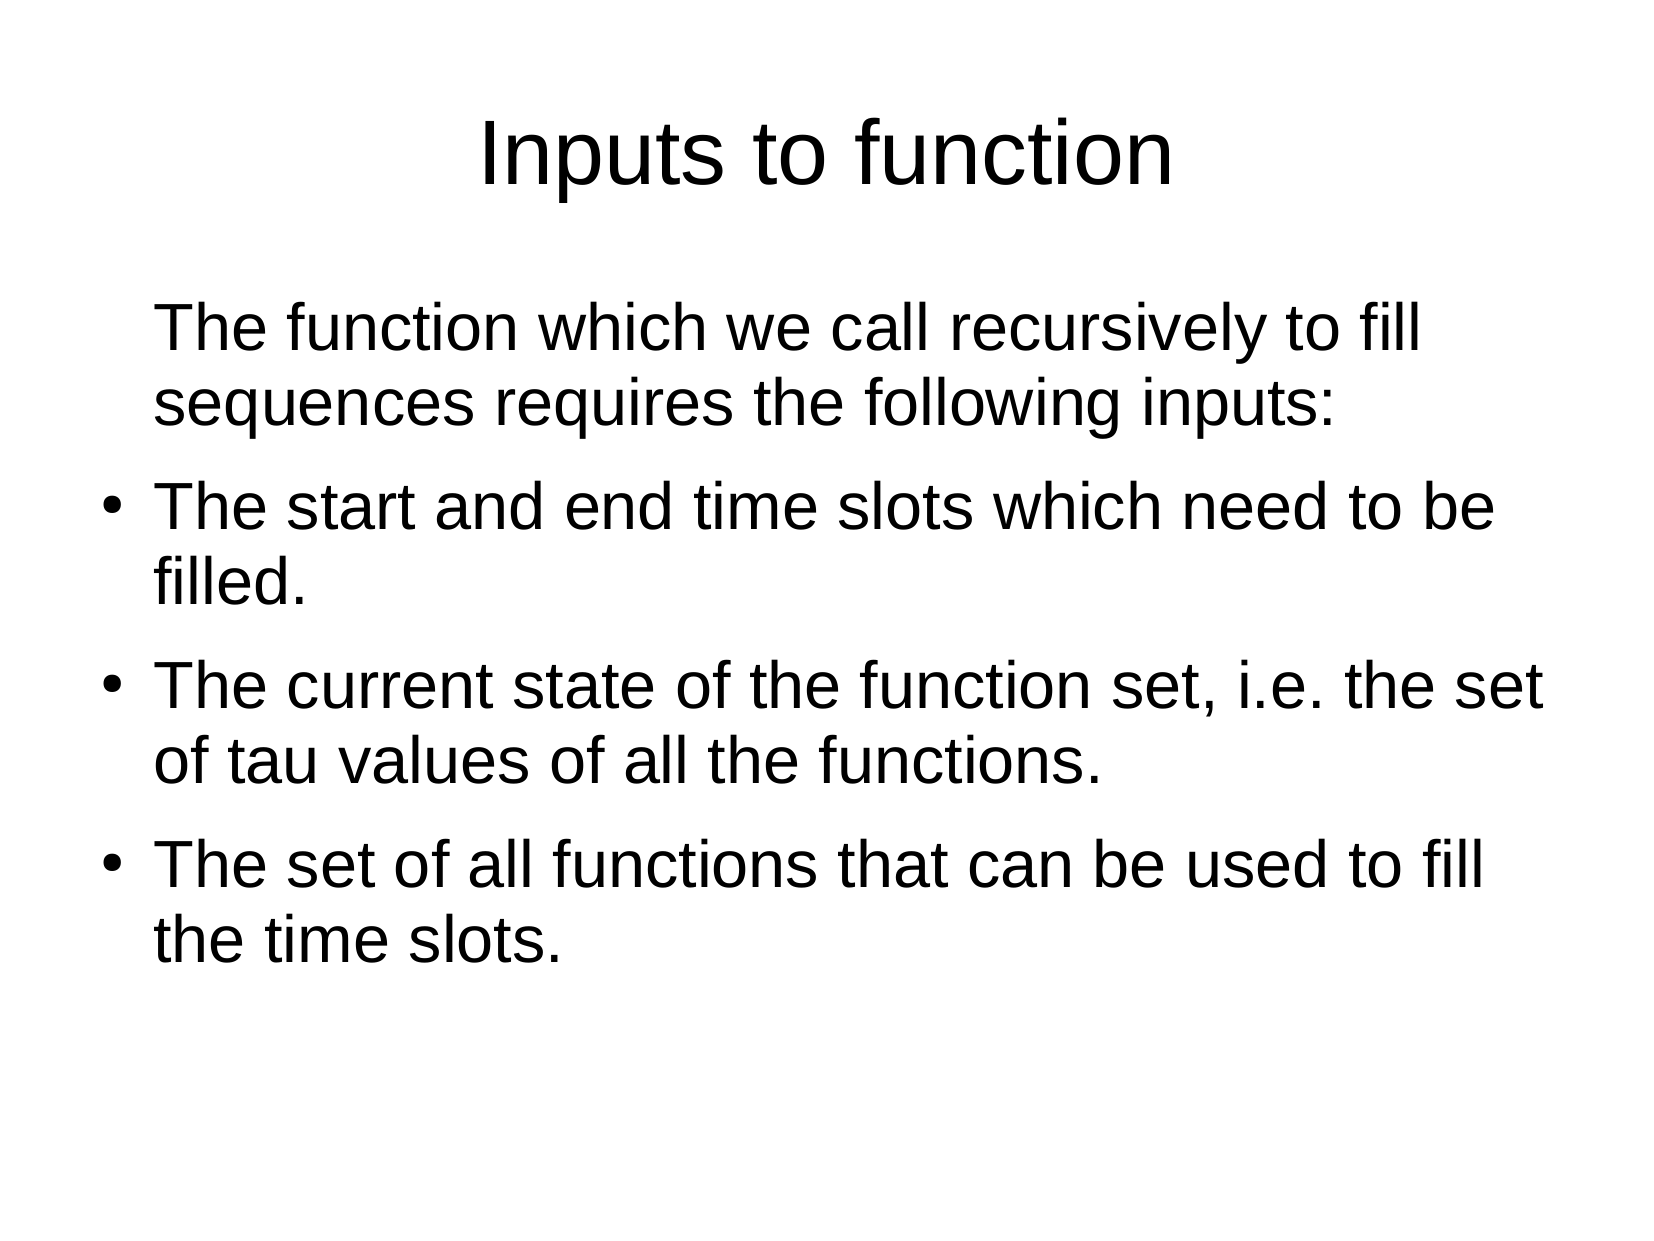

# Inputs to function
The function which we call recursively to fill sequences requires the following inputs:
The start and end time slots which need to be filled.
The current state of the function set, i.e. the set of tau values of all the functions.
The set of all functions that can be used to fill the time slots.